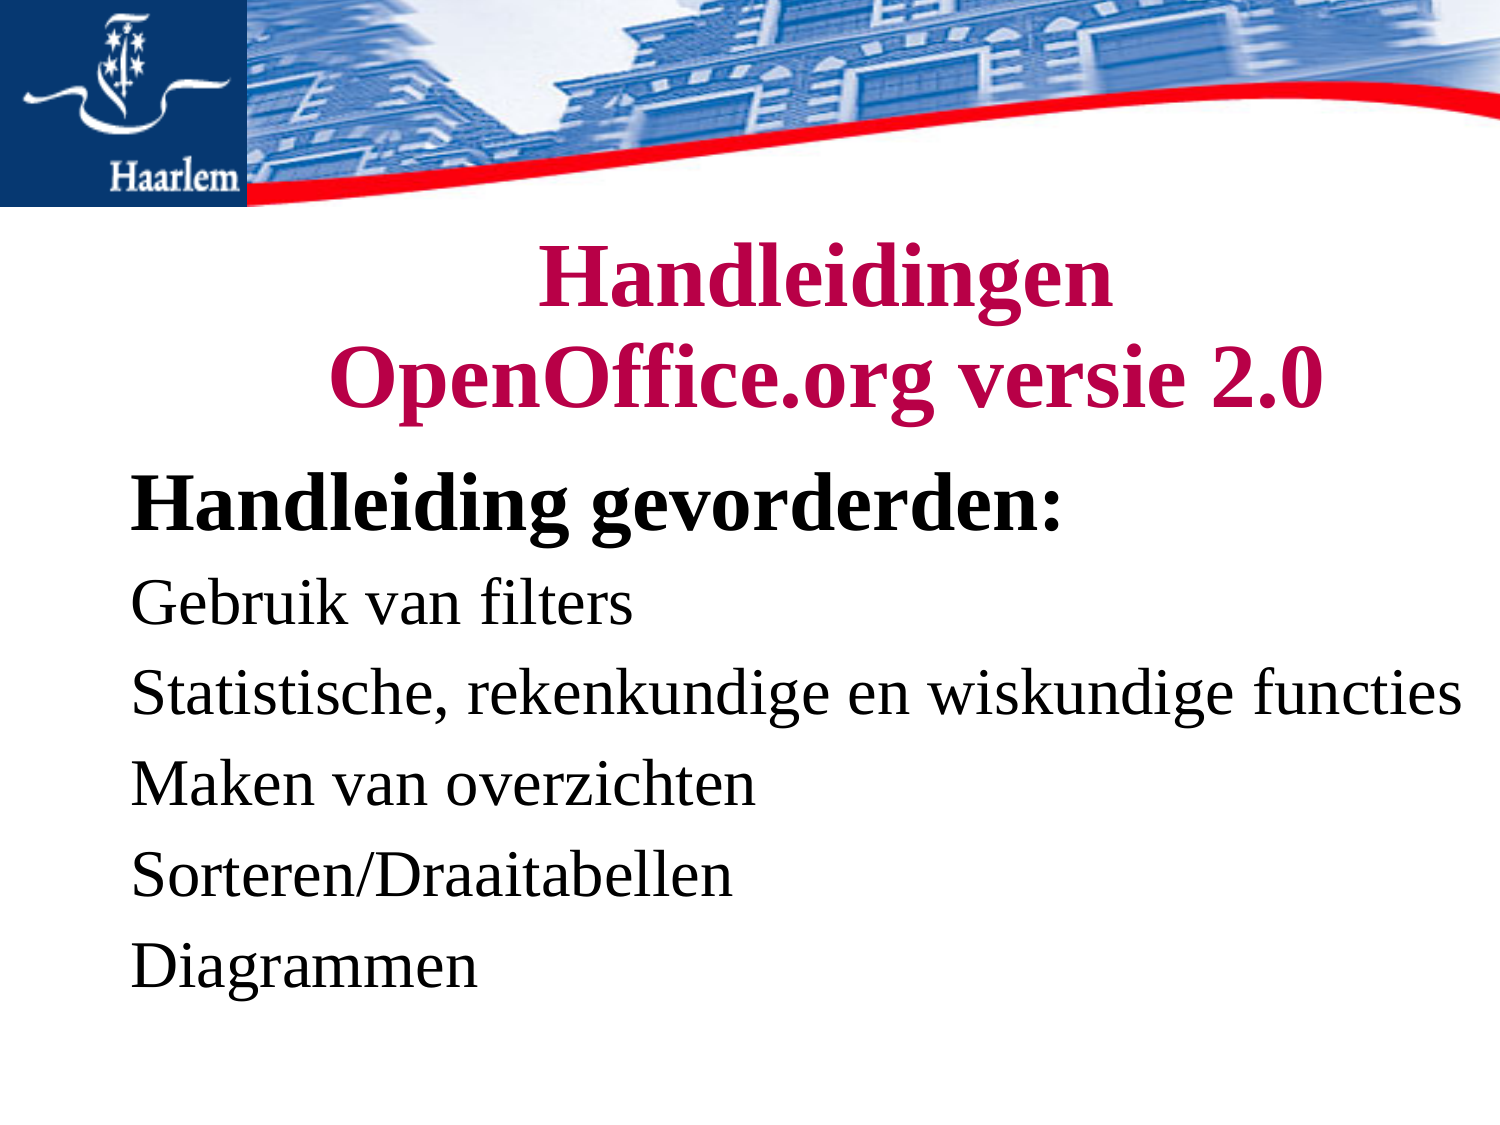

# Handleidingen OpenOffice.org versie 2.0
Handleiding gevorderden:
Gebruik van filters
Statistische, rekenkundige en wiskundige functies
Maken van overzichten
Sorteren/Draaitabellen
Diagrammen